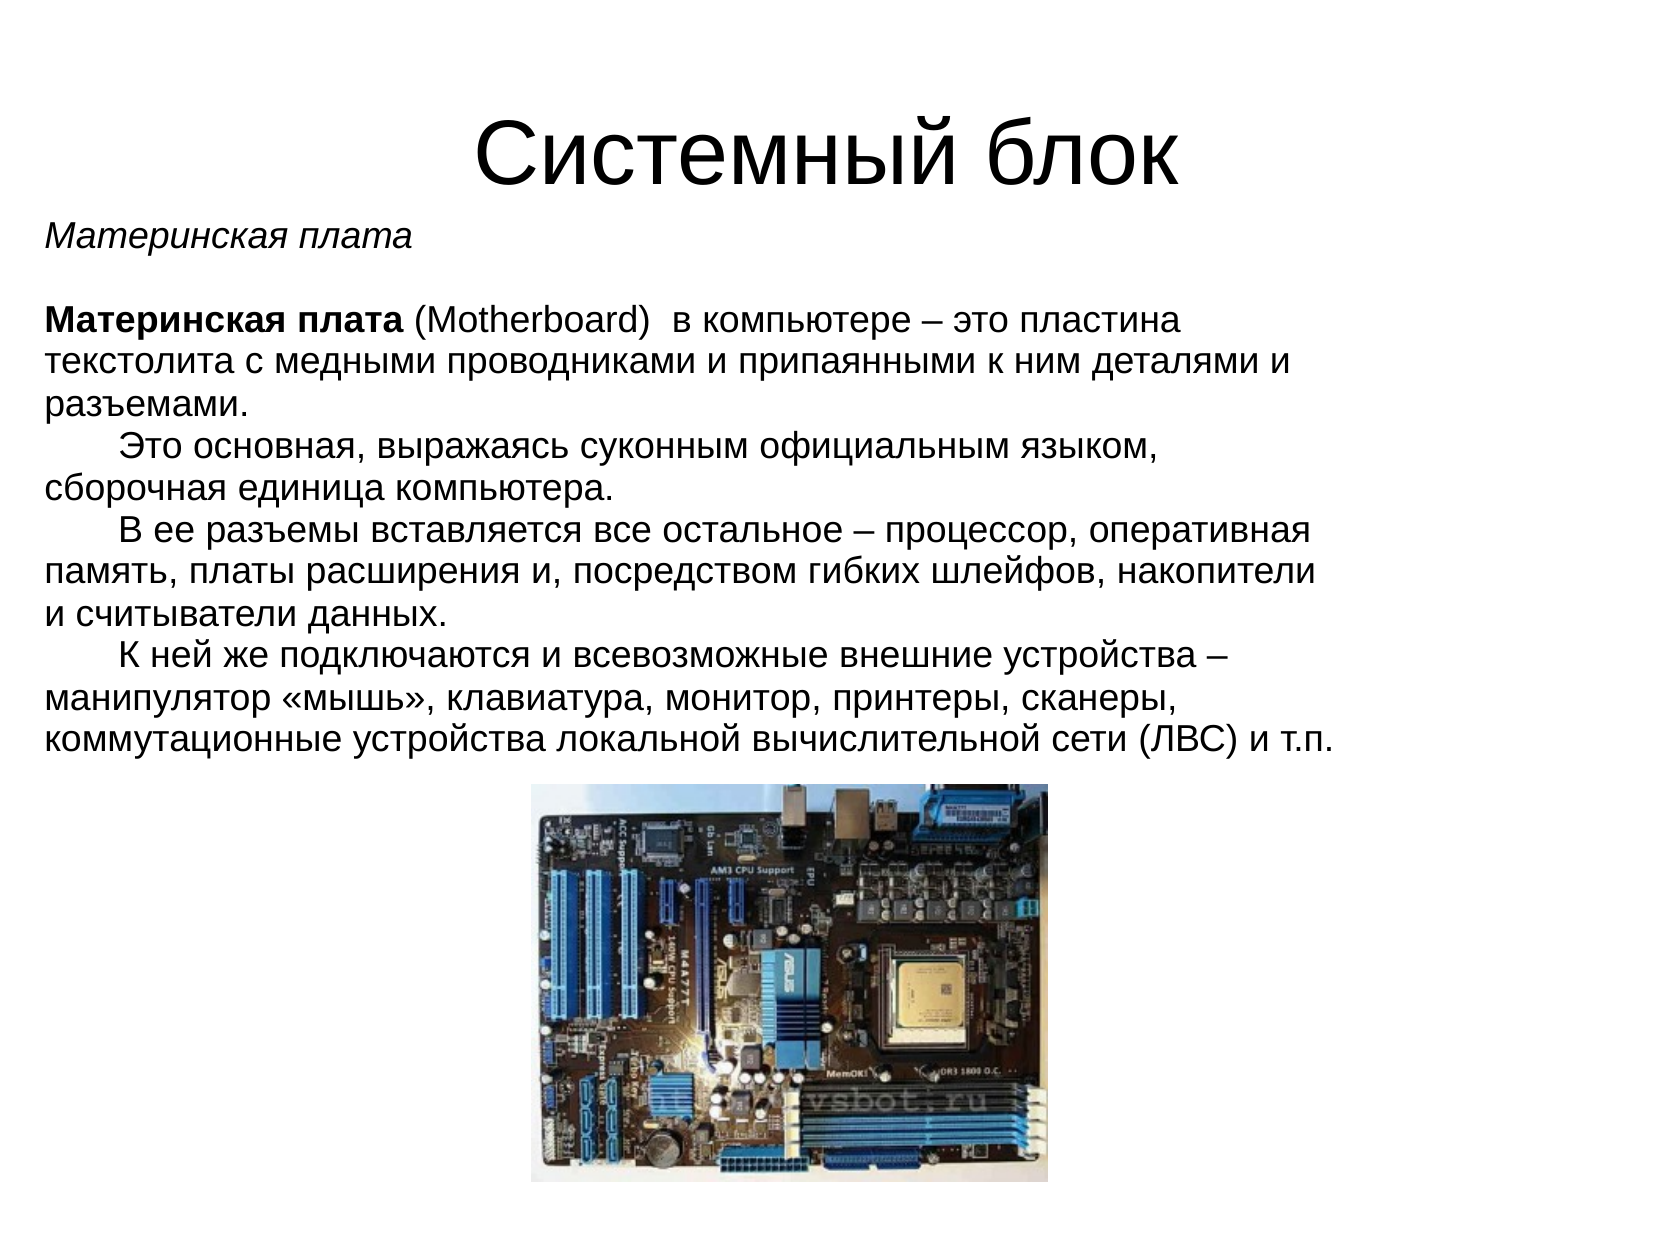

# Системный блок
Материнская плата
Материнская плата (Motherboard) в компьютере – это пластина текстолита с медными проводниками и припаянными к ним деталями и разъемами.
	Это основная, выражаясь суконным официальным языком, сборочная единица компьютера.
	В ее разъемы вставляется все остальное – процессор, оперативная память, платы расширения и, посредством гибких шлейфов, накопители и считыватели данных.
	К ней же подключаются и всевозможные внешние устройства – манипулятор «мышь», клавиатура, монитор, принтеры, сканеры, коммутационные устройства локальной вычислительной сети (ЛВС) и т.п.